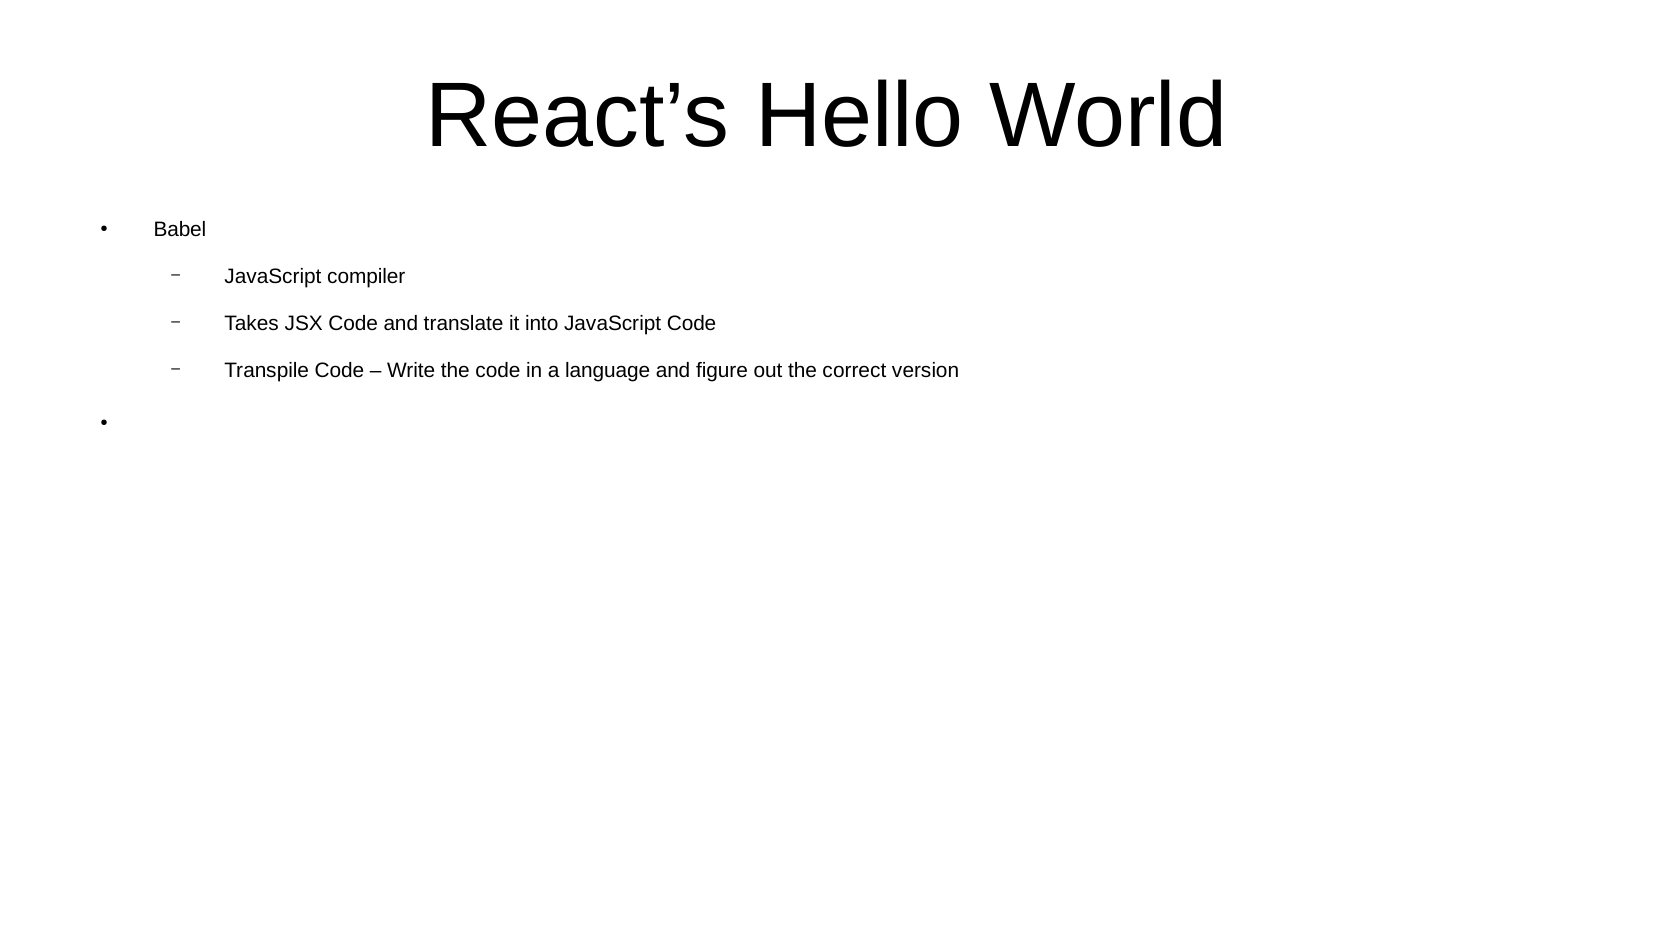

# React’s Hello World
Babel
JavaScript compiler
Takes JSX Code and translate it into JavaScript Code
Transpile Code – Write the code in a language and figure out the correct version